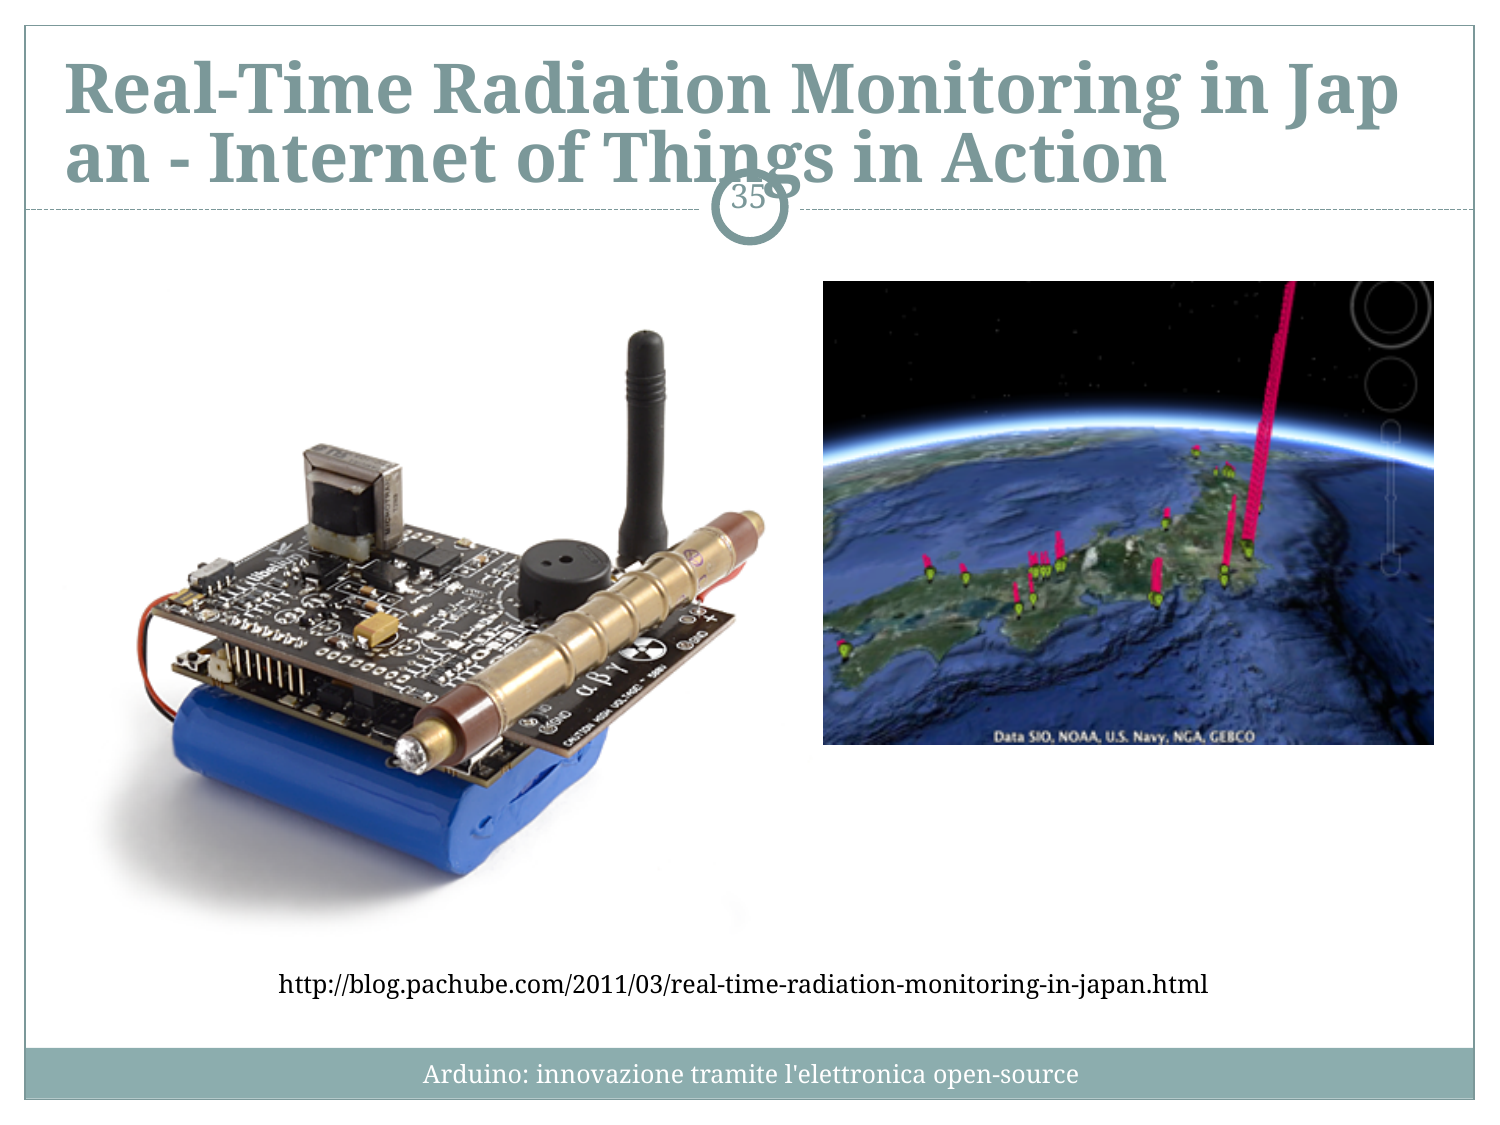

# Real-Time Radiation Monitoring in Japan - Internet of Things in Action
http://blog.pachube.com/2011/03/real-time-radiation-monitoring-in-japan.html
Arduino: innovazione tramite l'elettronica open-source